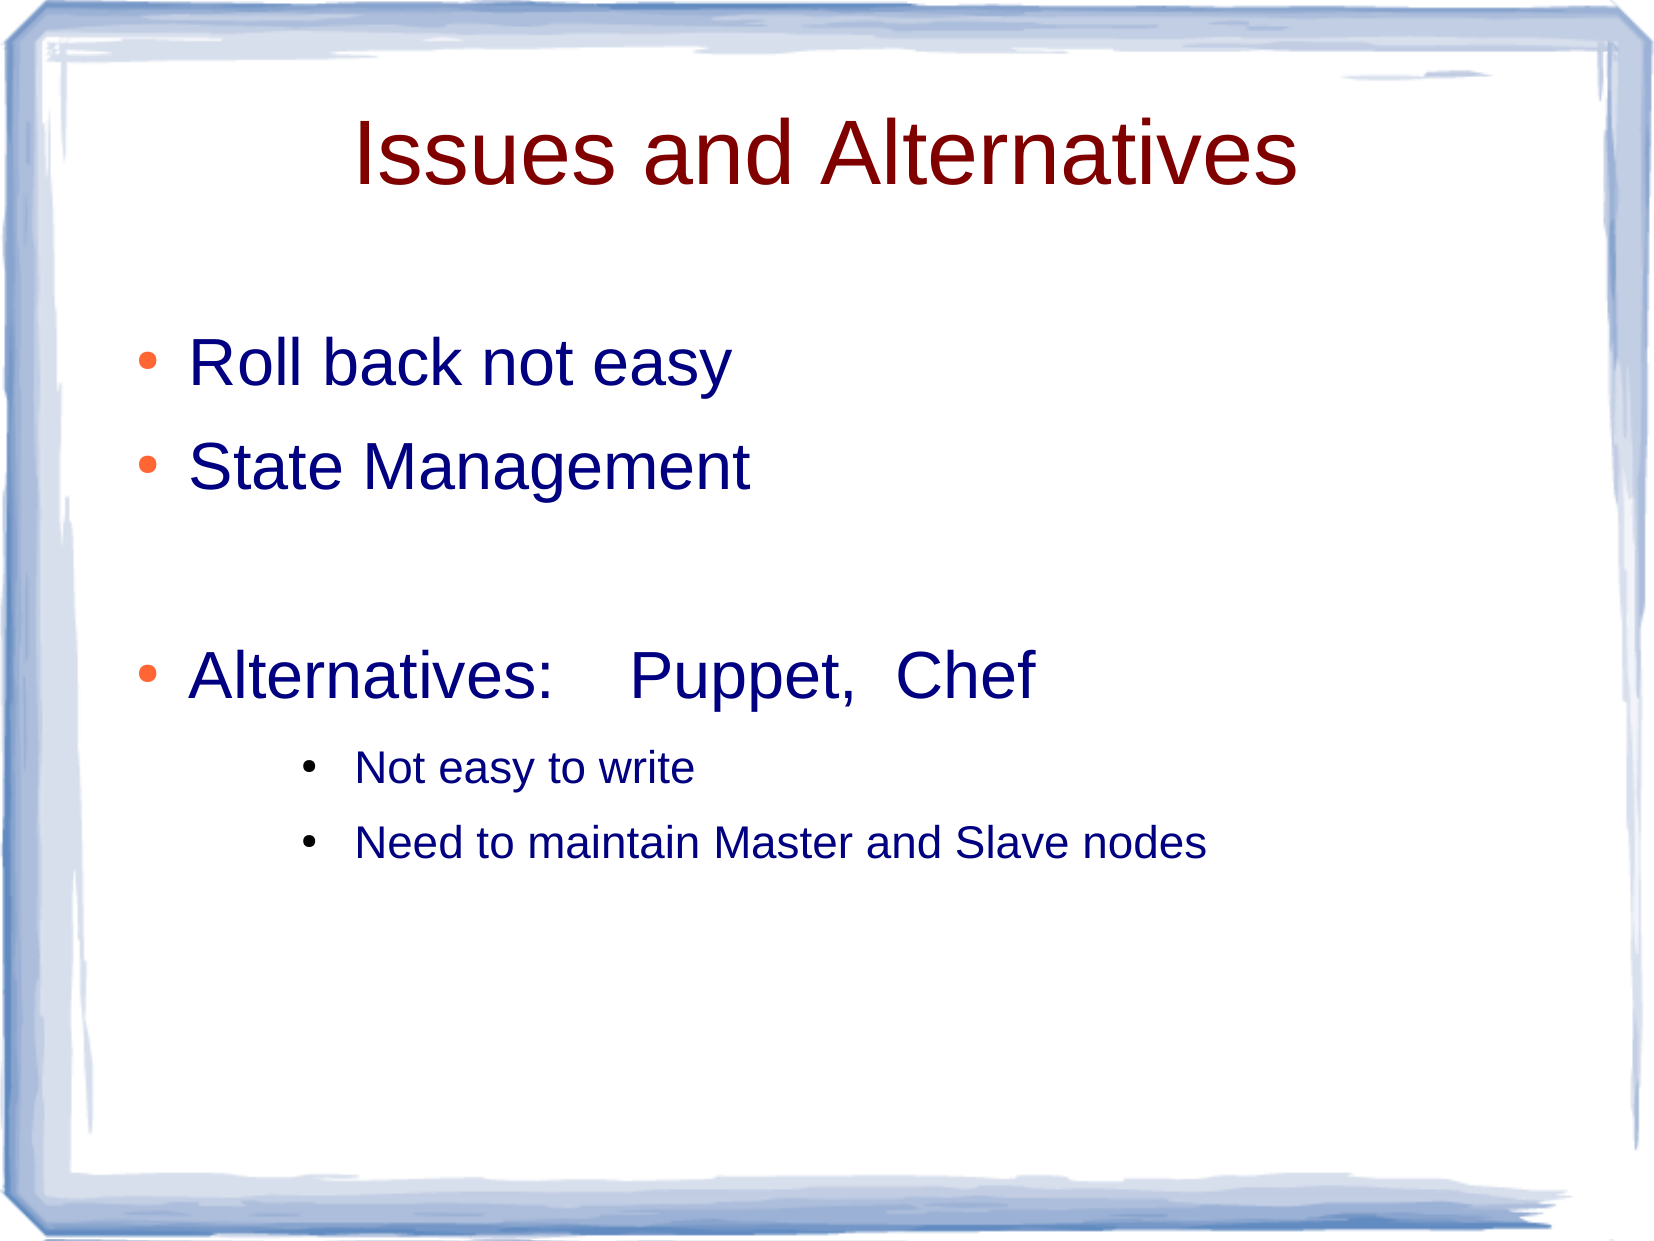

# Issues and Alternatives
Roll back not easy
State Management
Alternatives: Puppet, Chef
Not easy to write
Need to maintain Master and Slave nodes